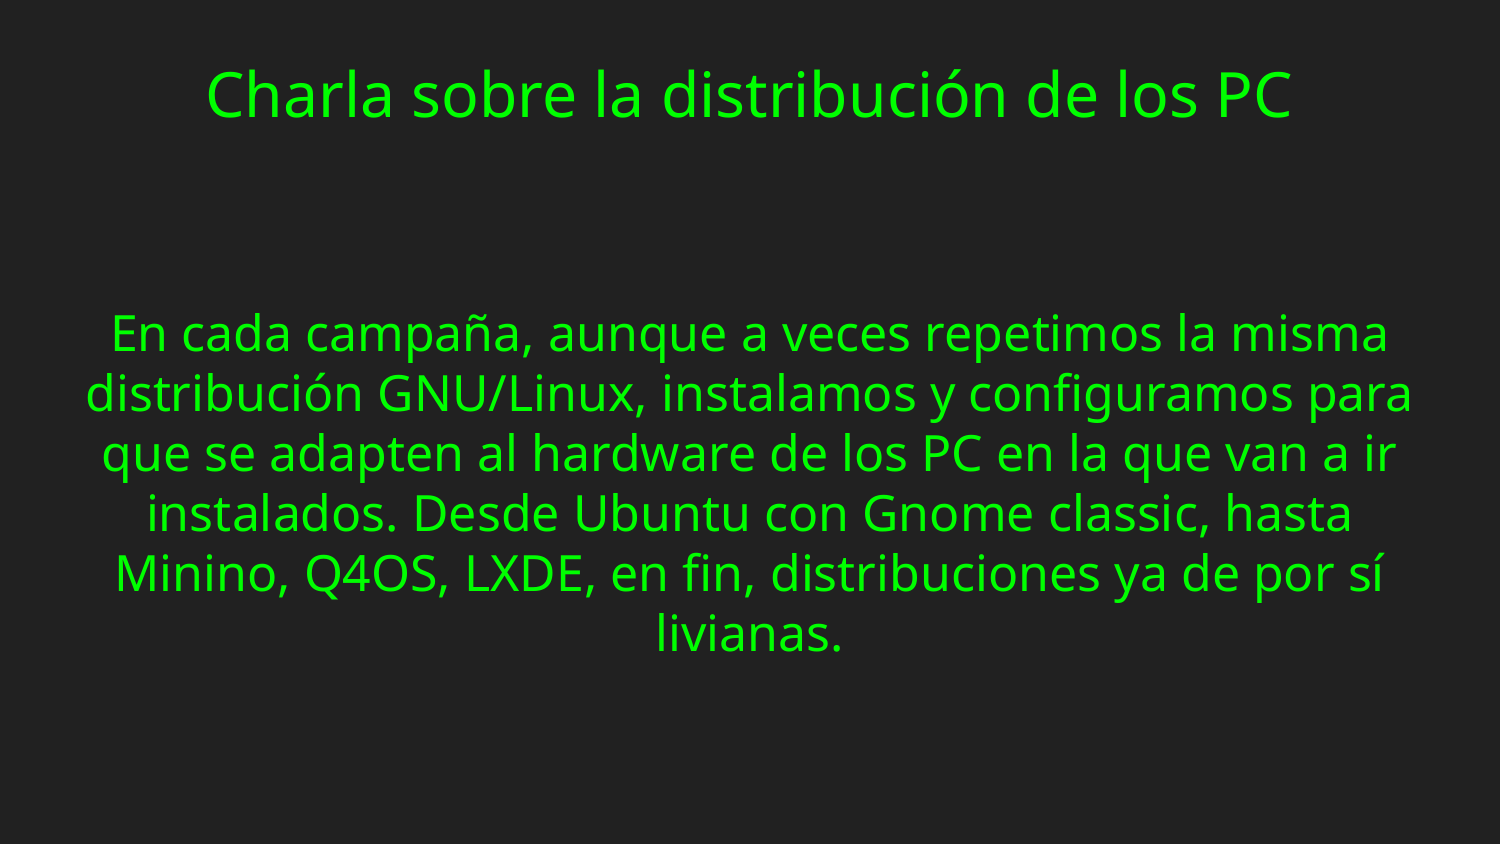

# Charla sobre la distribución de los PC
En cada campaña, aunque a veces repetimos la misma distribución GNU/Linux, instalamos y configuramos para que se adapten al hardware de los PC en la que van a ir instalados. Desde Ubuntu con Gnome classic, hasta Minino, Q4OS, LXDE, en fin, distribuciones ya de por sí livianas.